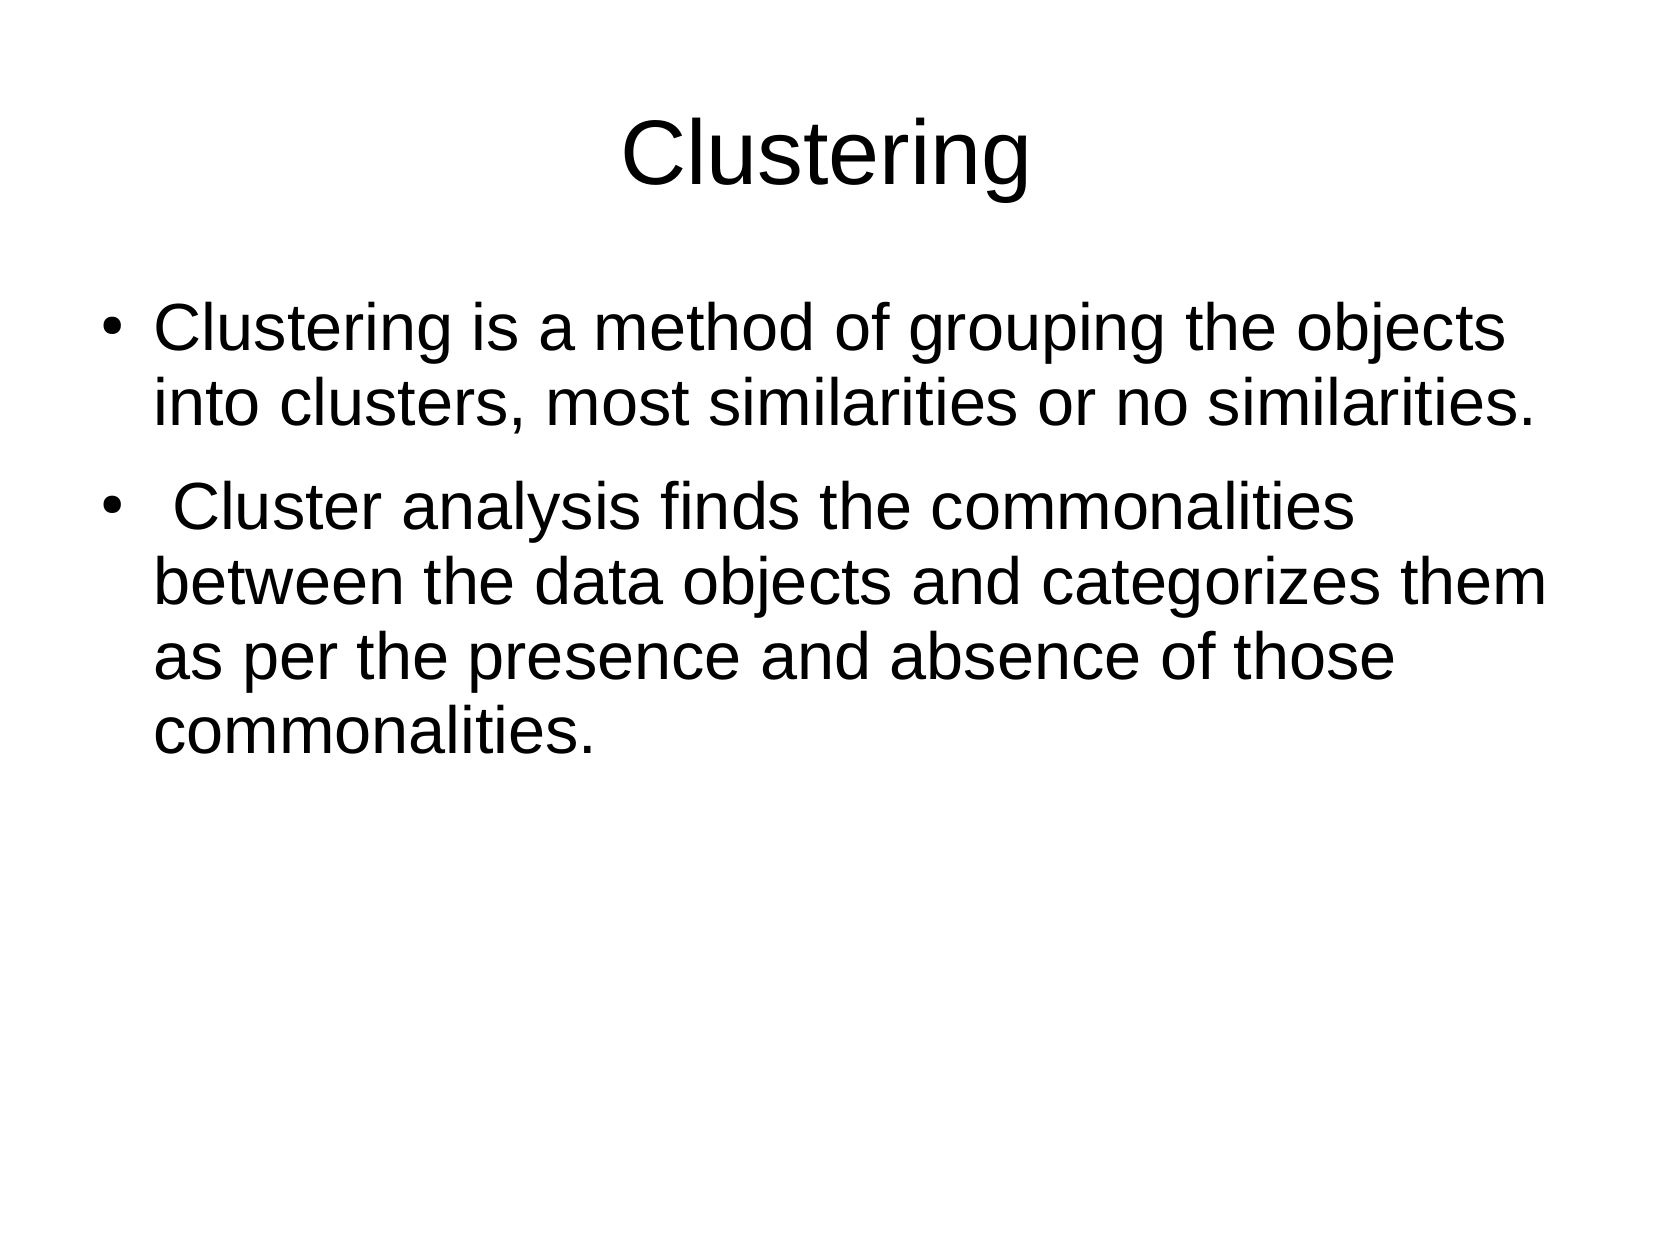

# Clustering
Clustering is a method of grouping the objects into clusters, most similarities or no similarities.
 Cluster analysis finds the commonalities between the data objects and categorizes them as per the presence and absence of those commonalities.